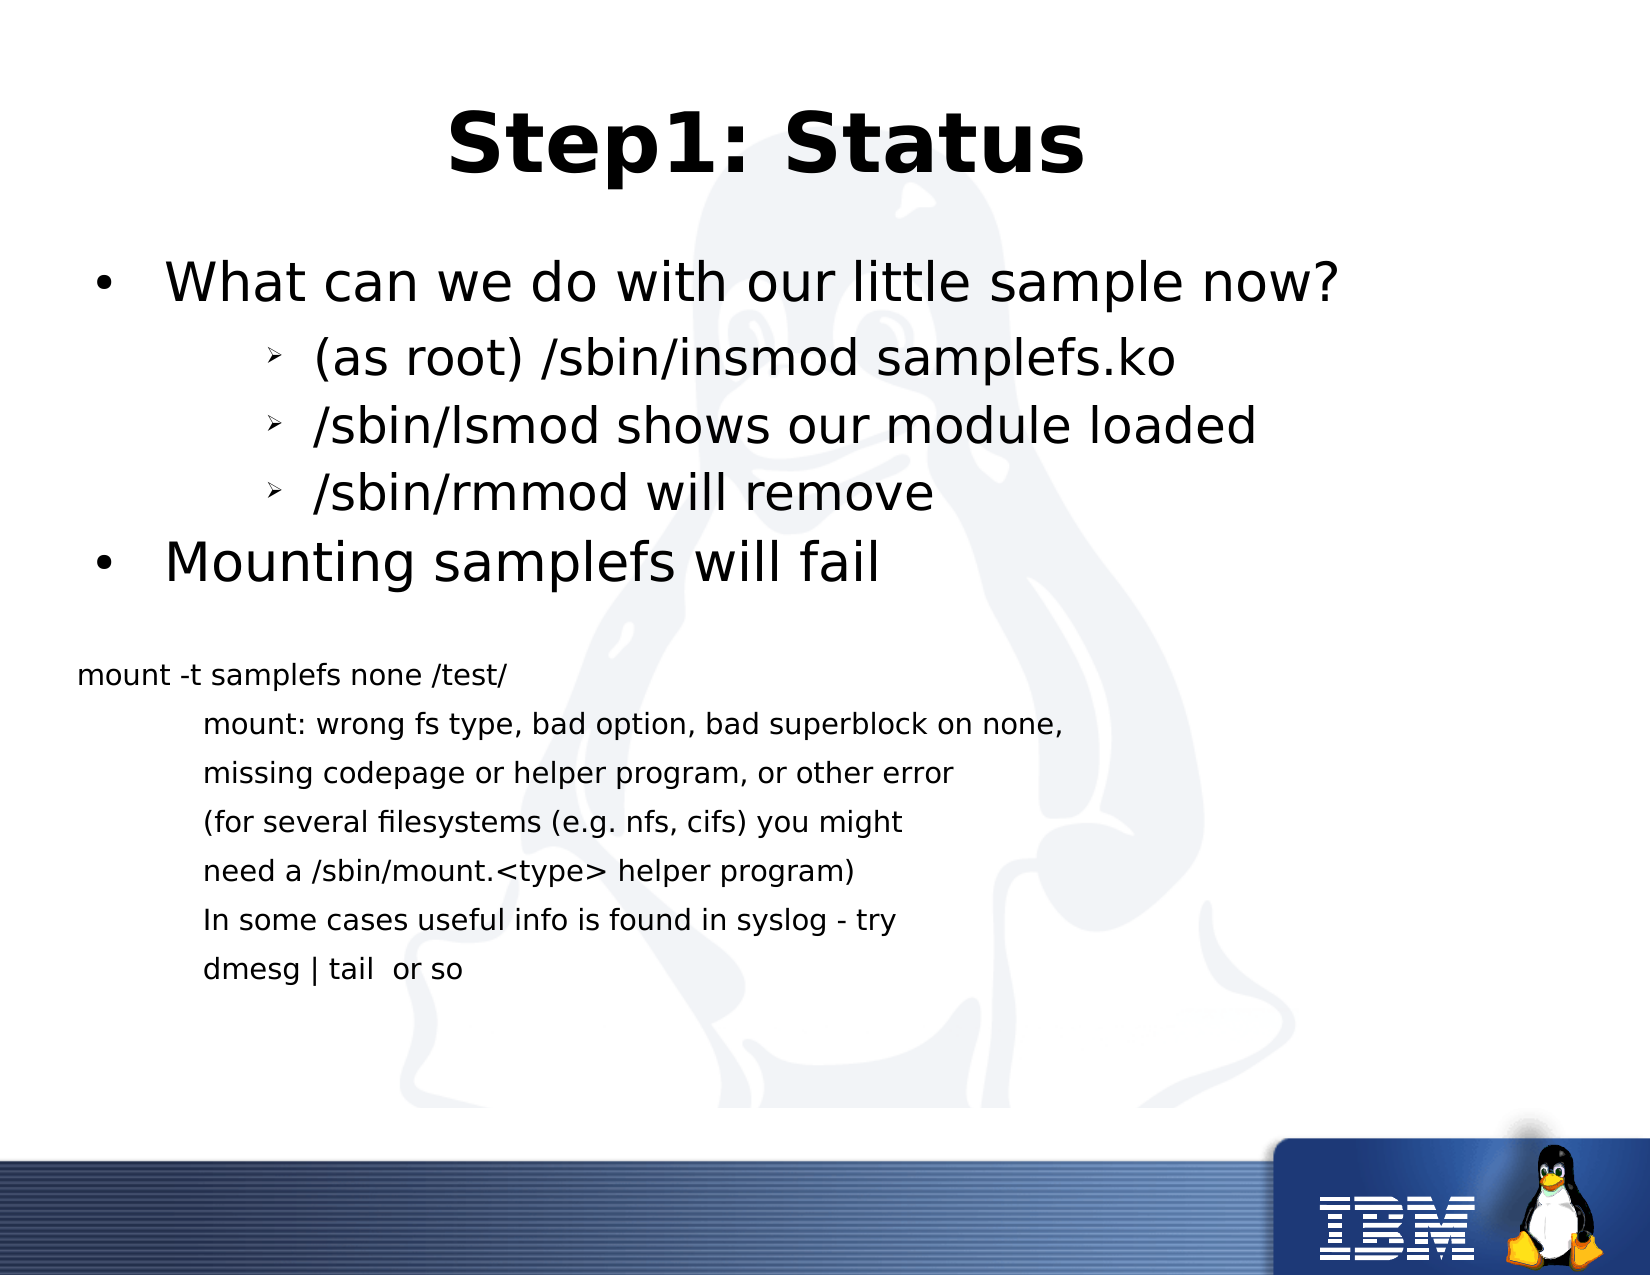

# Step1: Status
 What can we do with our little sample now?
(as root) /sbin/insmod samplefs.ko
/sbin/lsmod shows our module loaded
/sbin/rmmod will remove
 Mounting samplefs will fail
mount -t samplefs none /test/
 mount: wrong fs type, bad option, bad superblock on none,
 missing codepage or helper program, or other error
 (for several filesystems (e.g. nfs, cifs) you might
 need a /sbin/mount.<type> helper program)
 In some cases useful info is found in syslog - try
 dmesg | tail or so